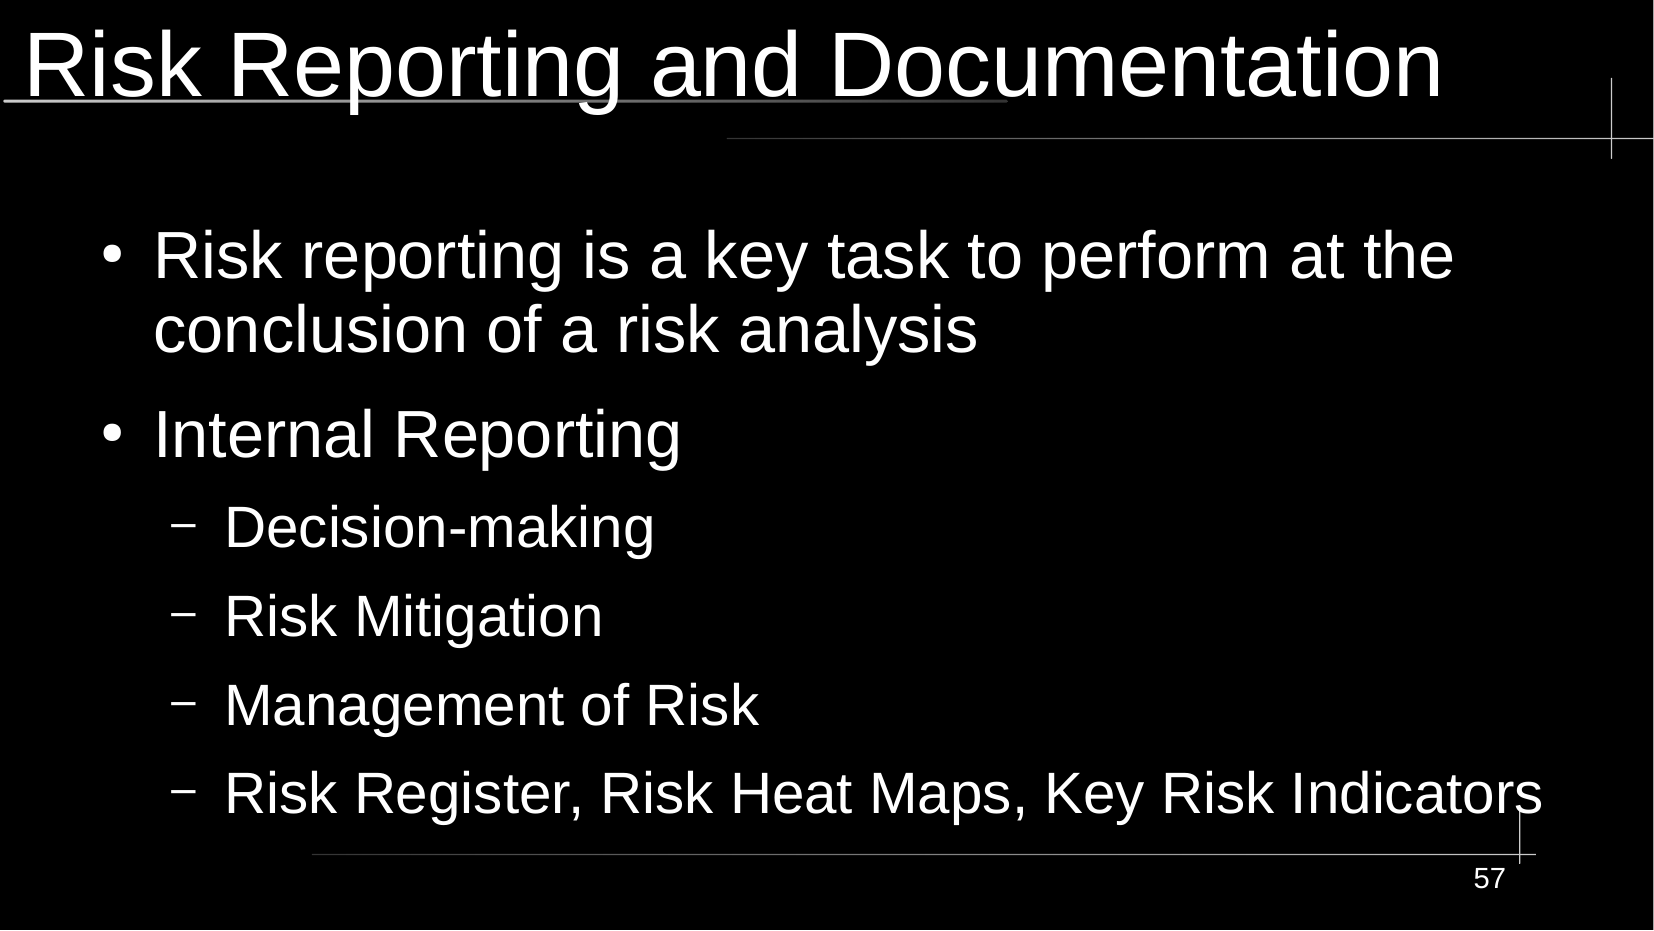

# Risk Reporting and Documentation
Risk reporting is a key task to perform at the conclusion of a risk analysis
Internal Reporting
Decision-making
Risk Mitigation
Management of Risk
Risk Register, Risk Heat Maps, Key Risk Indicators
57